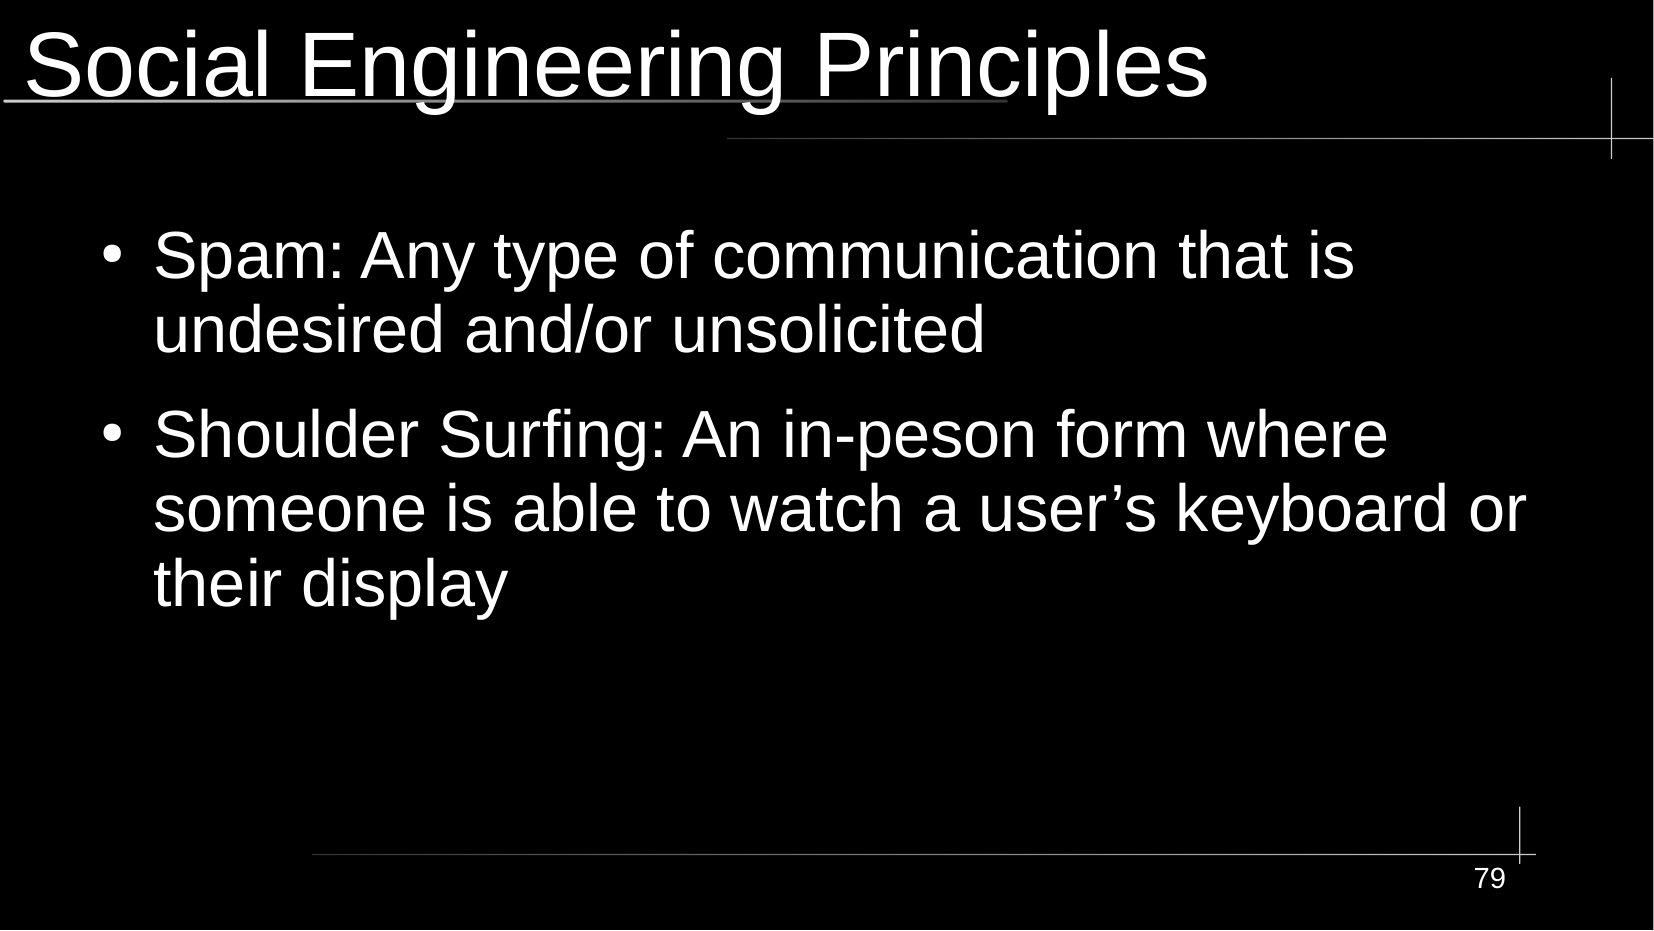

# Social Engineering Principles
Spam: Any type of communication that is undesired and/or unsolicited
Shoulder Surfing: An in-peson form where someone is able to watch a user’s keyboard or their display
79